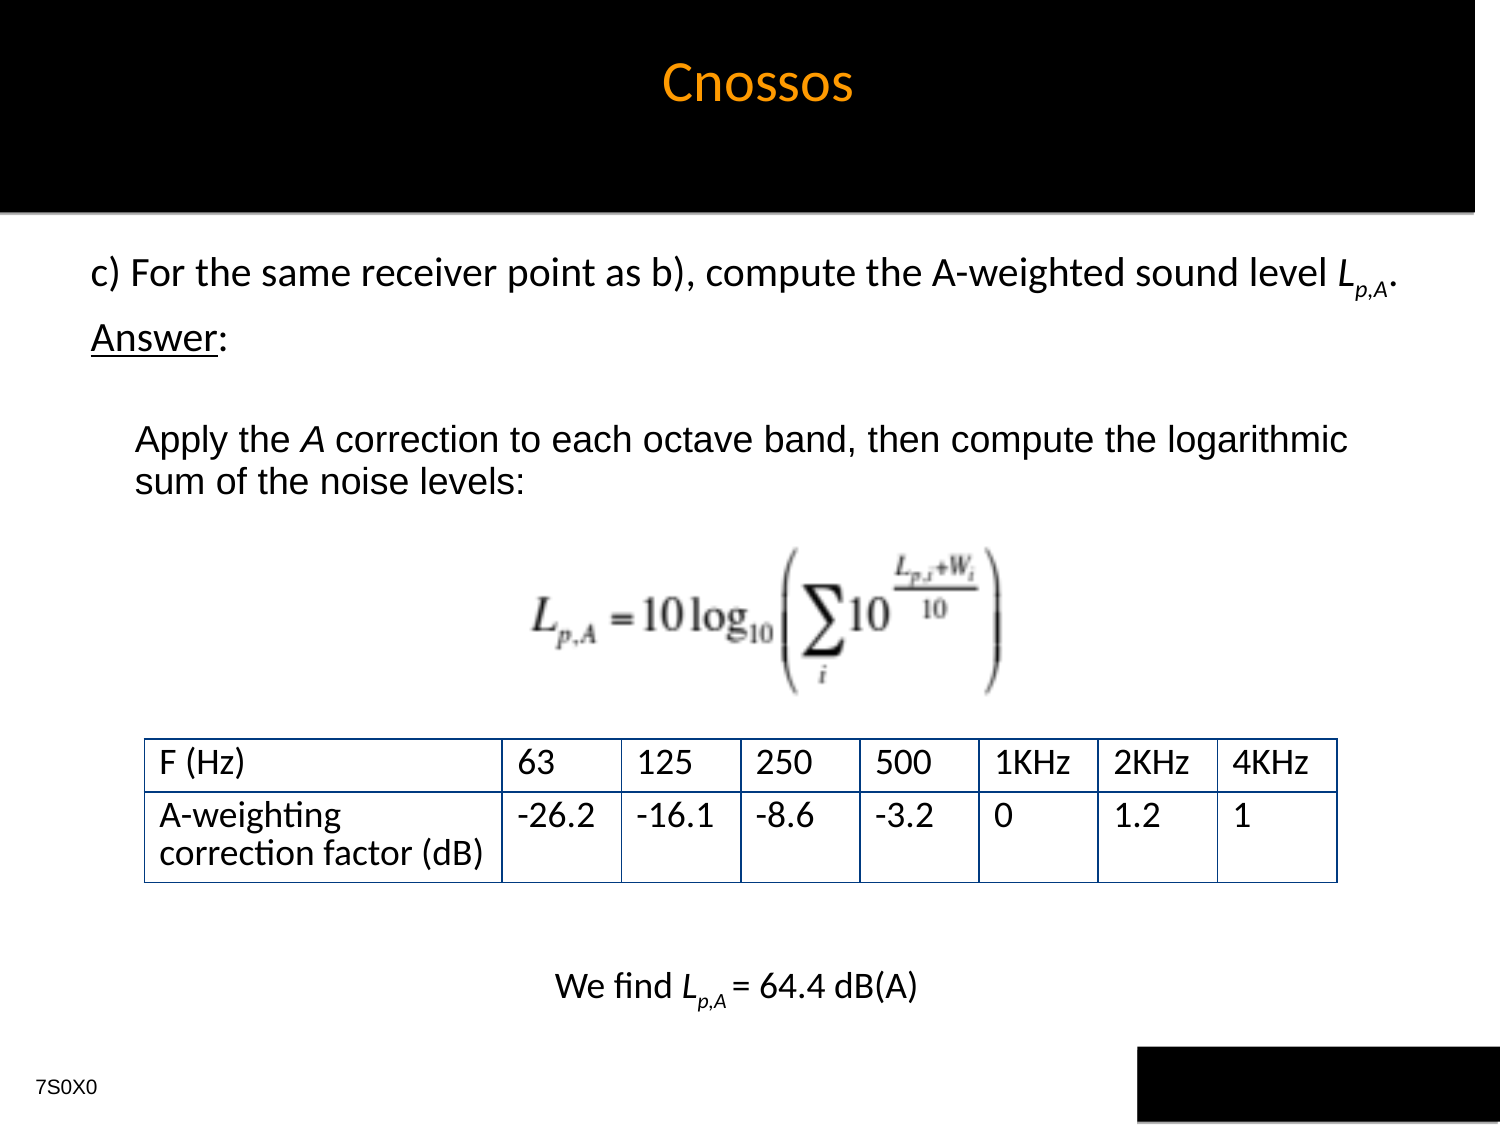

# Cnossos
c) For the same receiver point as b), compute the A-weighted sound level Lp,A.
Answer:
Apply the A correction to each octave band, then compute the logarithmic sum of the noise levels:
| F (Hz) | 63 | 125 | 250 | 500 | 1KHz | 2KHz | 4KHz |
| --- | --- | --- | --- | --- | --- | --- | --- |
| A-weighting correction factor (dB) | -26.2 | -16.1 | -8.6 | -3.2 | 0 | 1.2 | 1 |
We find Lp,A = 64.4 dB(A)
7S0X0
2017/02/09
PAGE